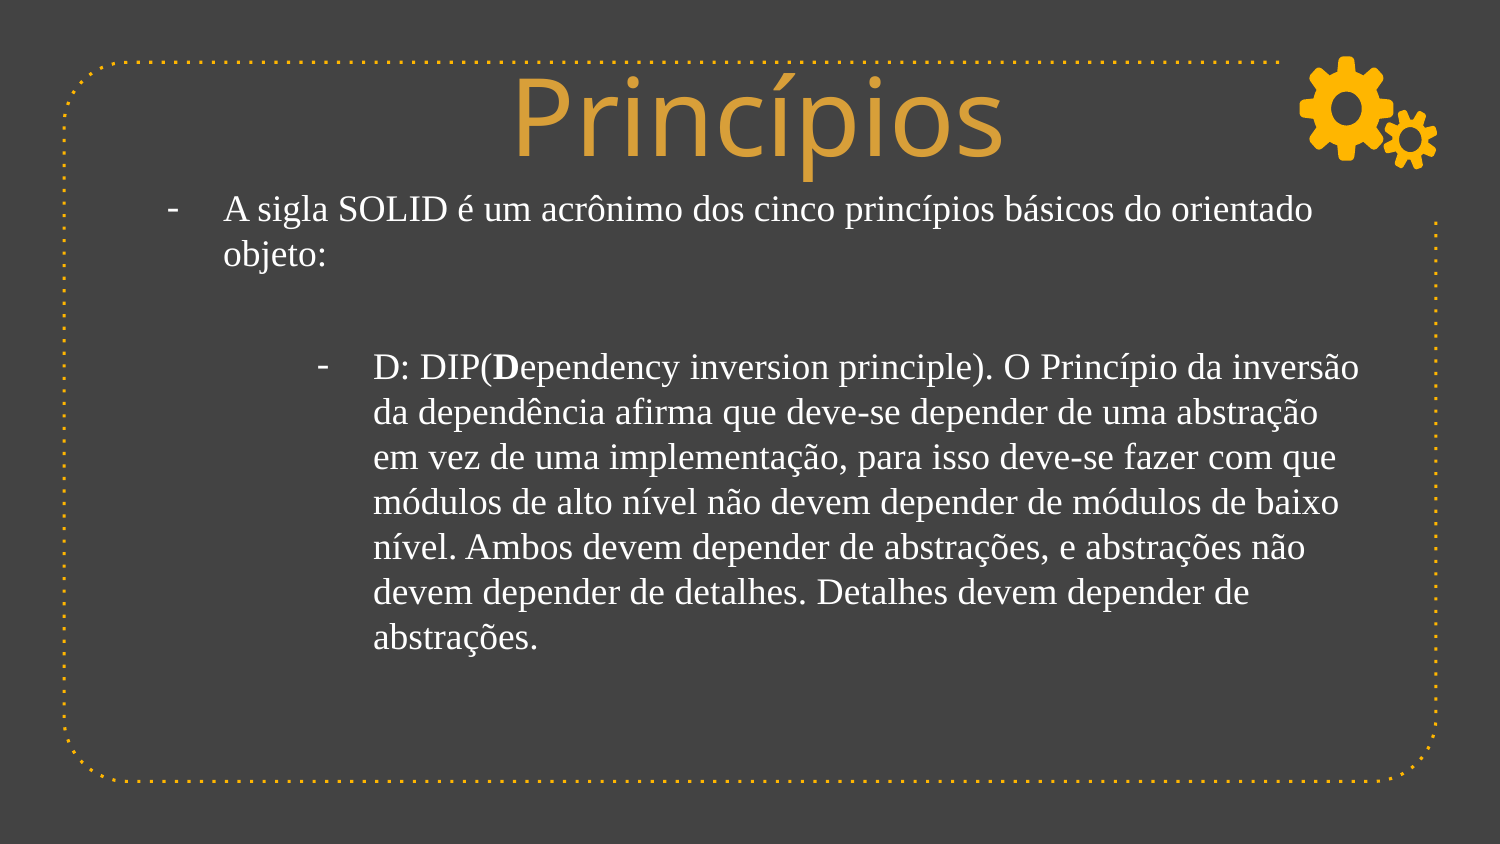

# Princípios
A sigla SOLID é um acrônimo dos cinco princípios básicos do orientado objeto:
D: DIP(Dependency inversion principle). O Princípio da inversão da dependência afirma que deve-se depender de uma abstração em vez de uma implementação, para isso deve-se fazer com que módulos de alto nível não devem depender de módulos de baixo nível. Ambos devem depender de abstrações, e abstrações não devem depender de detalhes. Detalhes devem depender de abstrações.